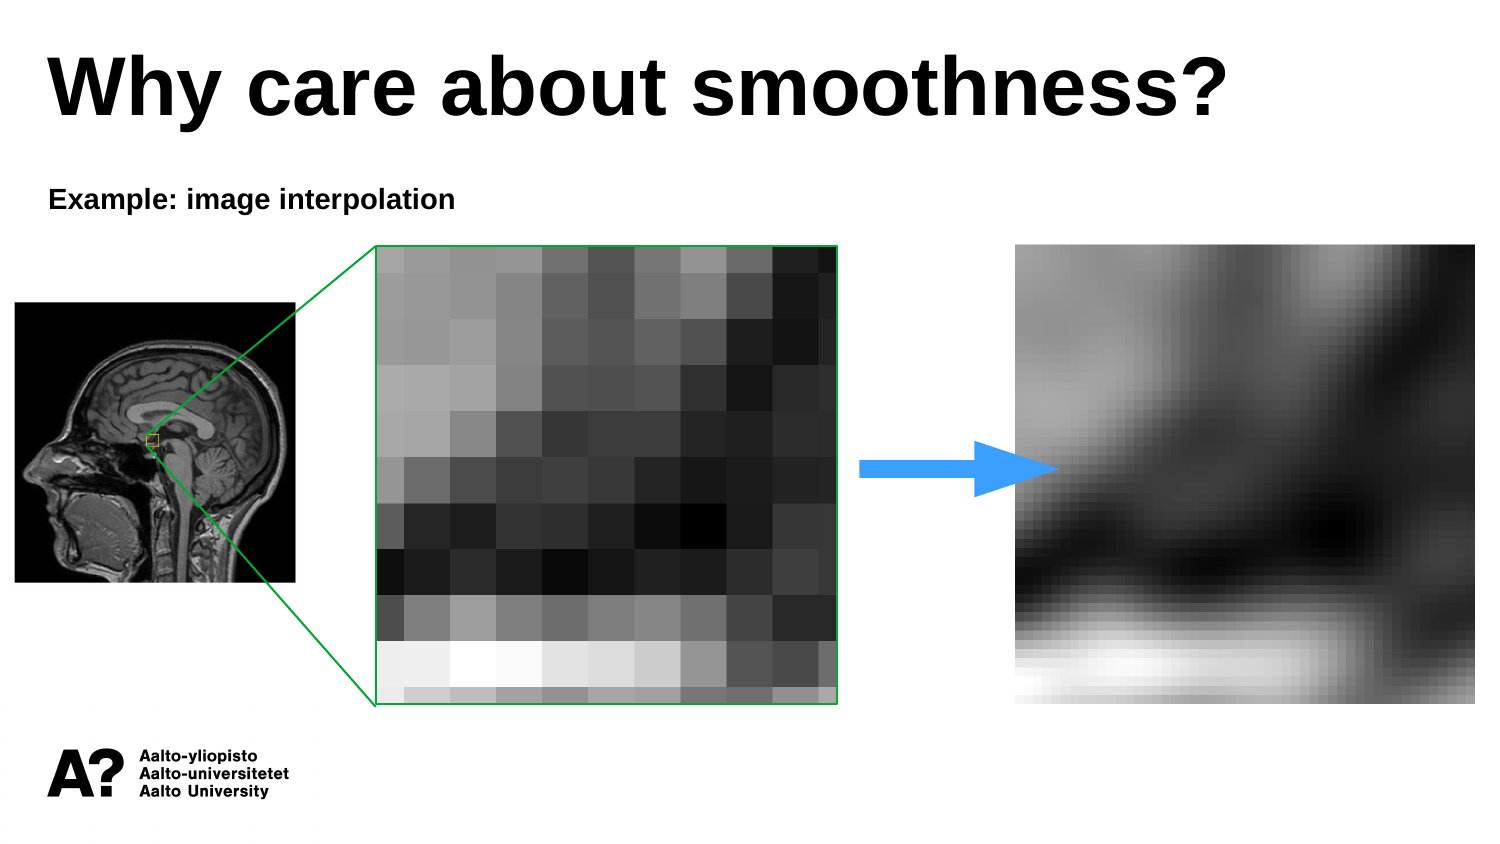

# Why care about smoothness?
Example: image interpolation